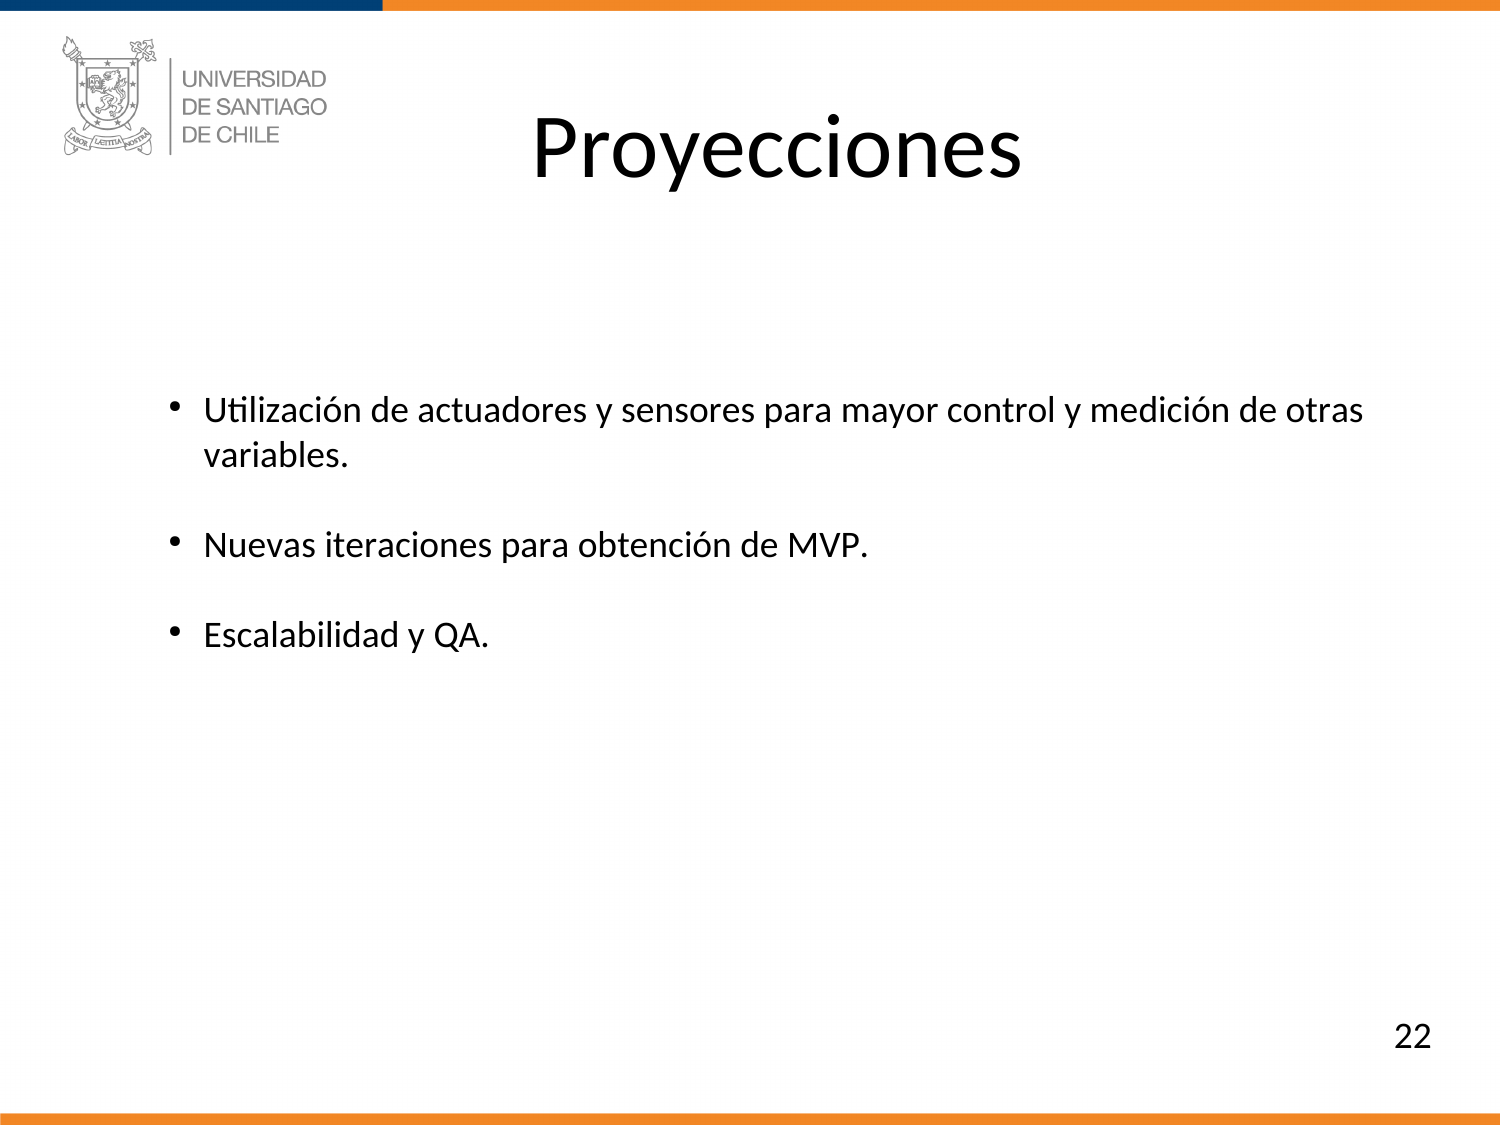

# Proyecciones
Utilización de actuadores y sensores para mayor control y medición de otras variables.
Nuevas iteraciones para obtención de MVP.
Escalabilidad y QA.